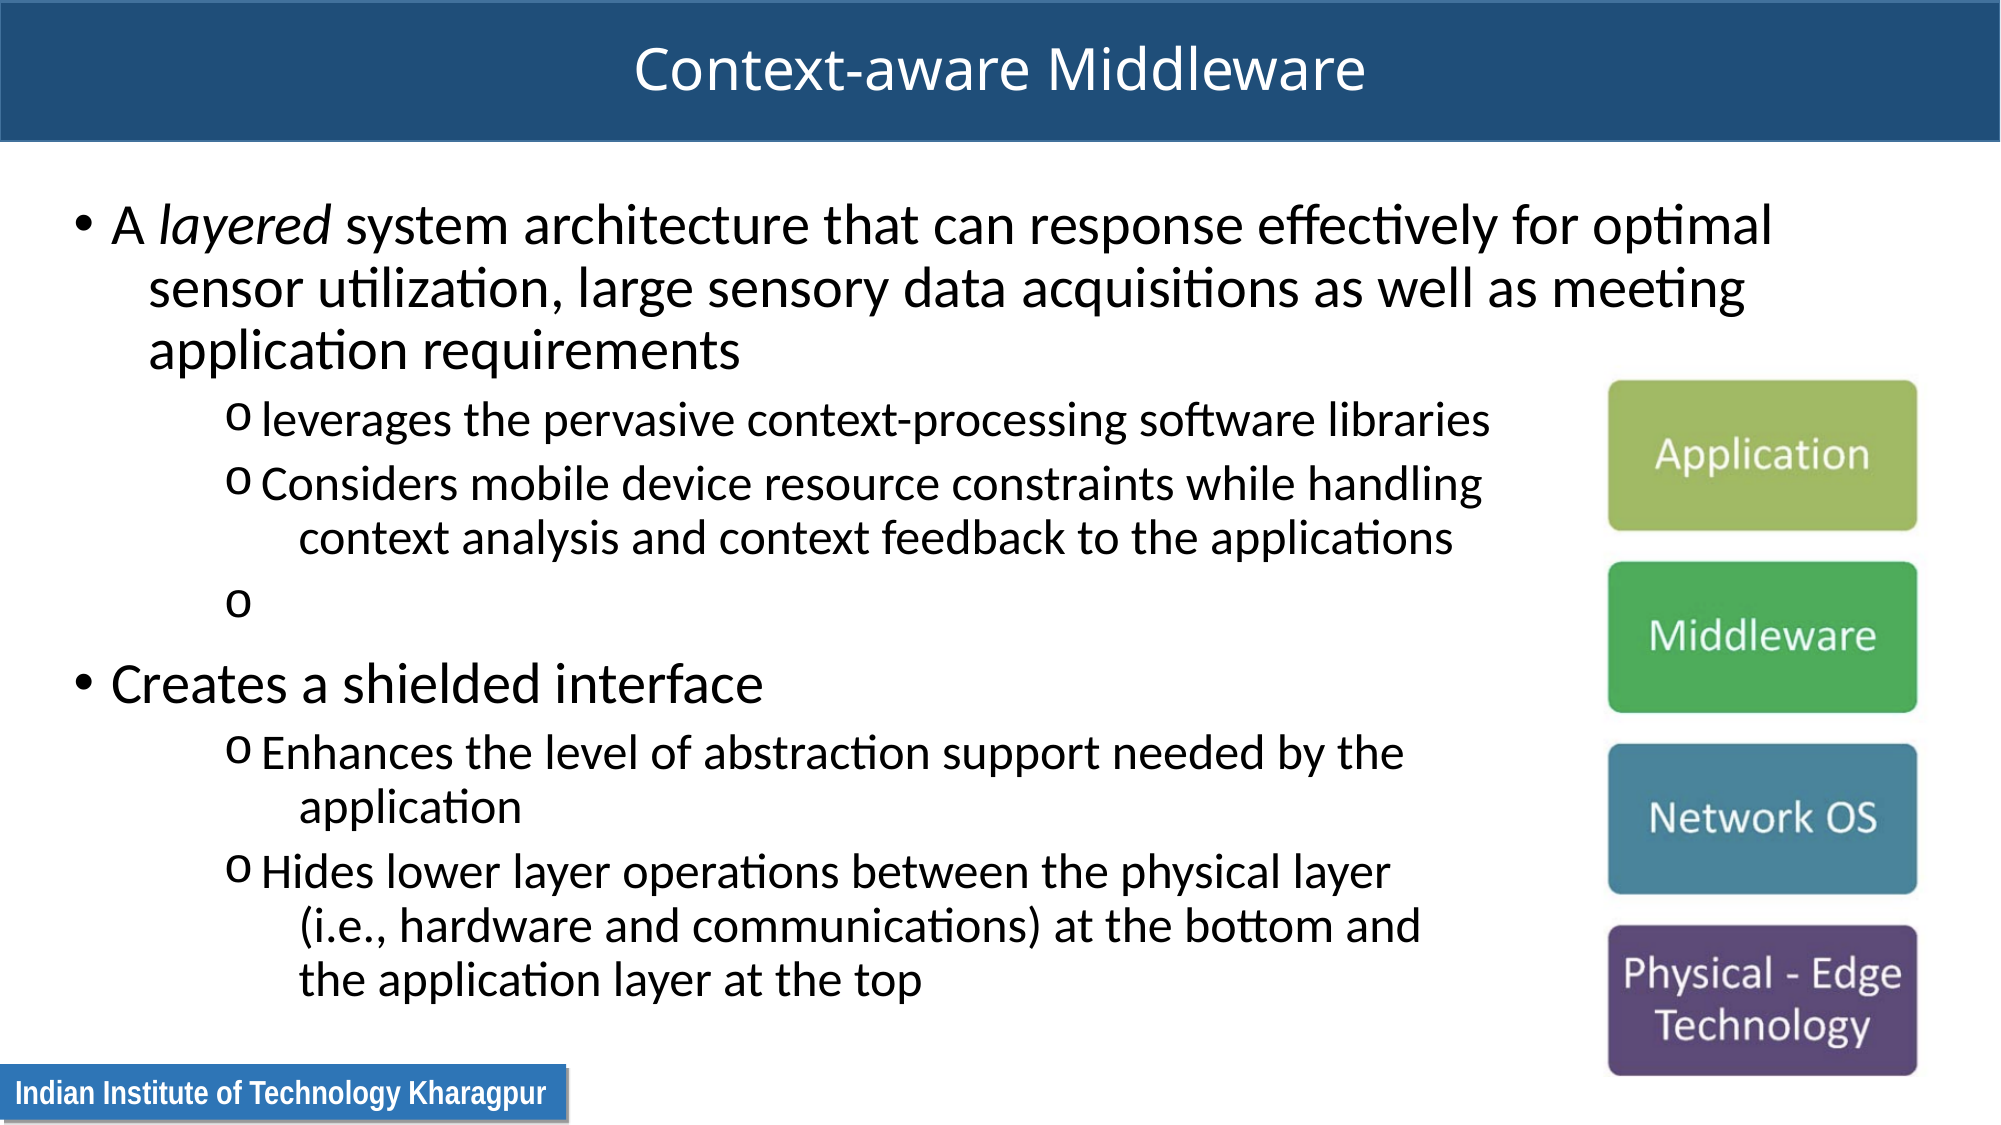

Context-aware Middleware
# A layered system architecture that can response effectively for optimal sensor utilization, large sensory data acquisitions as well as meeting application requirements
leverages the pervasive context-processing software libraries
Considers mobile device resource constraints while handling
context analysis and context feedback to the applications
Creates a shielded interface
Enhances the level of abstraction support needed by the
application
Hides lower layer operations between the physical layer
(i.e., hardware and communications) at the bottom and
the application layer at the top